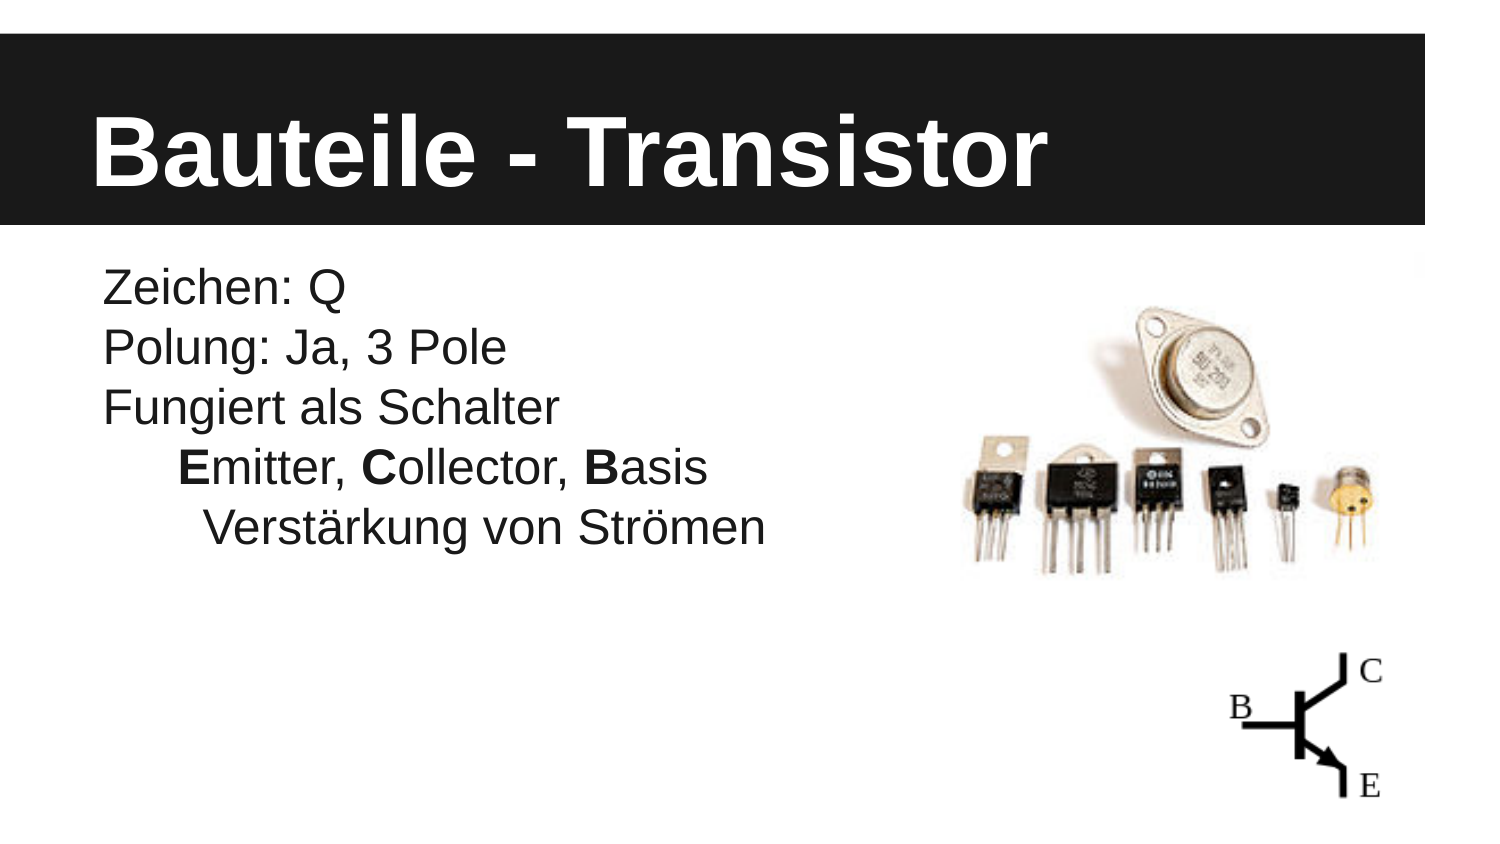

# Bauteile - Transistor
Zeichen: Q
Polung: Ja, 3 Pole
Fungiert als Schalter
Emitter, Collector, Basis
Verstärkung von Strömen